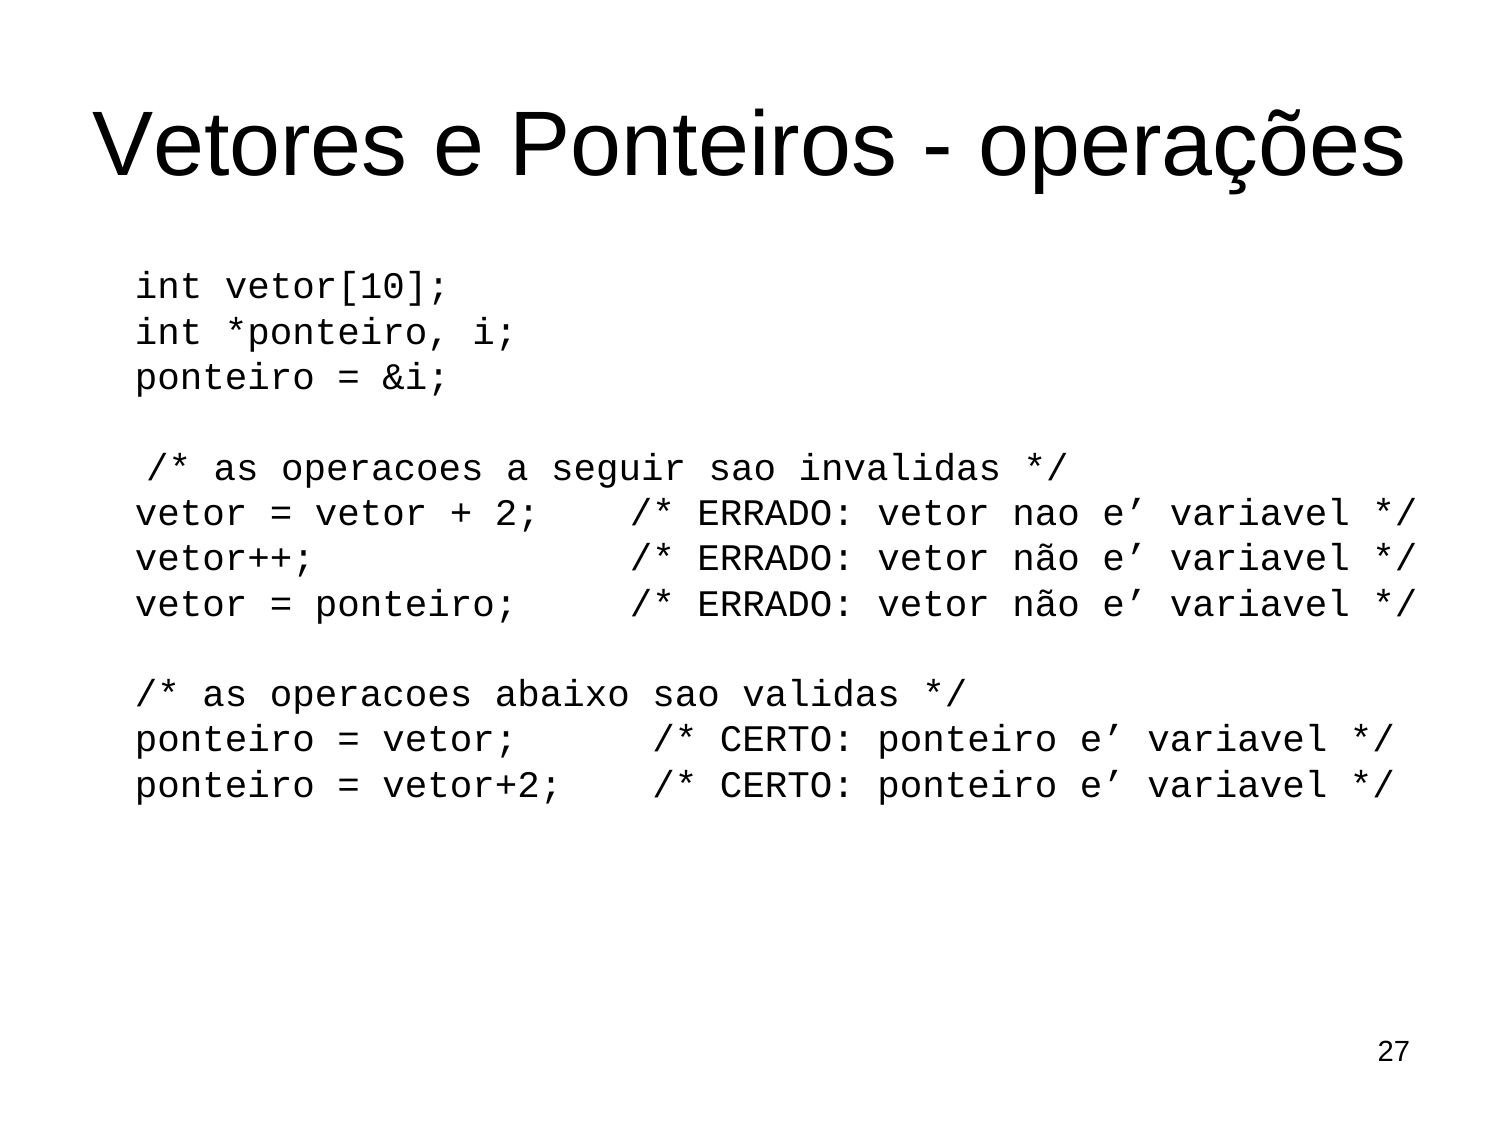

# Vetores e Ponteiros - operações
 int vetor[10];
 int *ponteiro, i;
 ponteiro = &i;
	/* as operacoes a seguir sao invalidas */
 vetor = vetor + 2; /* ERRADO: vetor nao e’ variavel */
 vetor++; /* ERRADO: vetor não e’ variavel */
 vetor = ponteiro; /* ERRADO: vetor não e’ variavel */
 /* as operacoes abaixo sao validas */
 ponteiro = vetor; /* CERTO: ponteiro e’ variavel */
 ponteiro = vetor+2; /* CERTO: ponteiro e’ variavel */
27